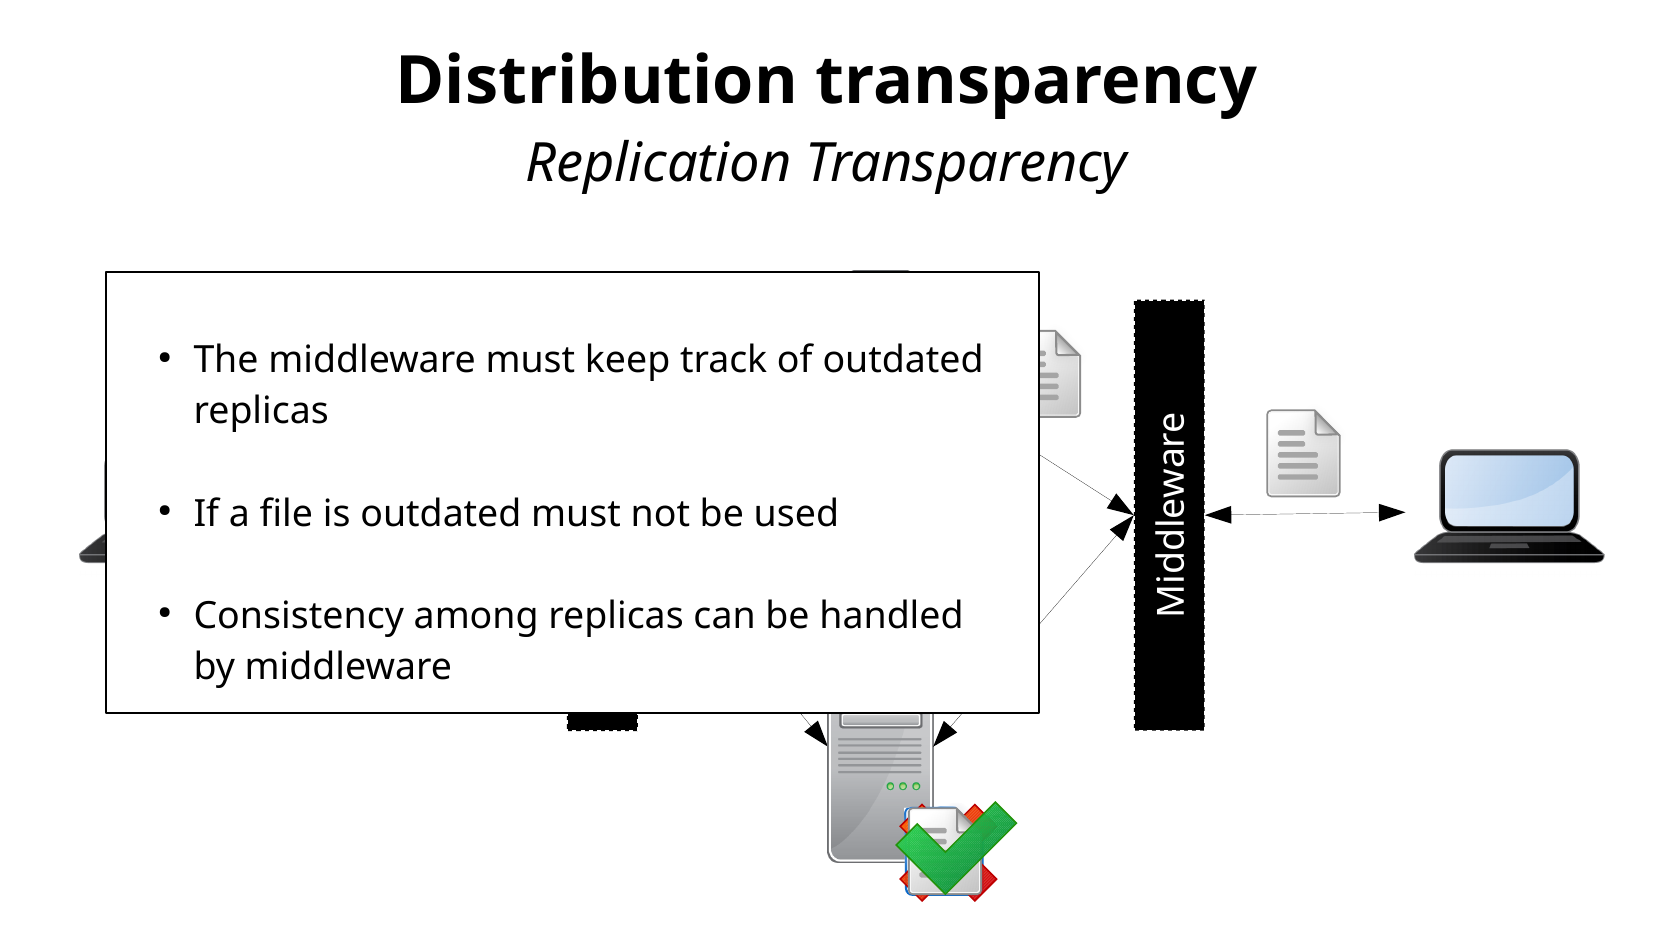

# Distribution transparency Replication Transparency
The middleware must keep track of outdated replicas
If a file is outdated must not be used
Consistency among replicas can be handled by middleware
Middleware
Middleware